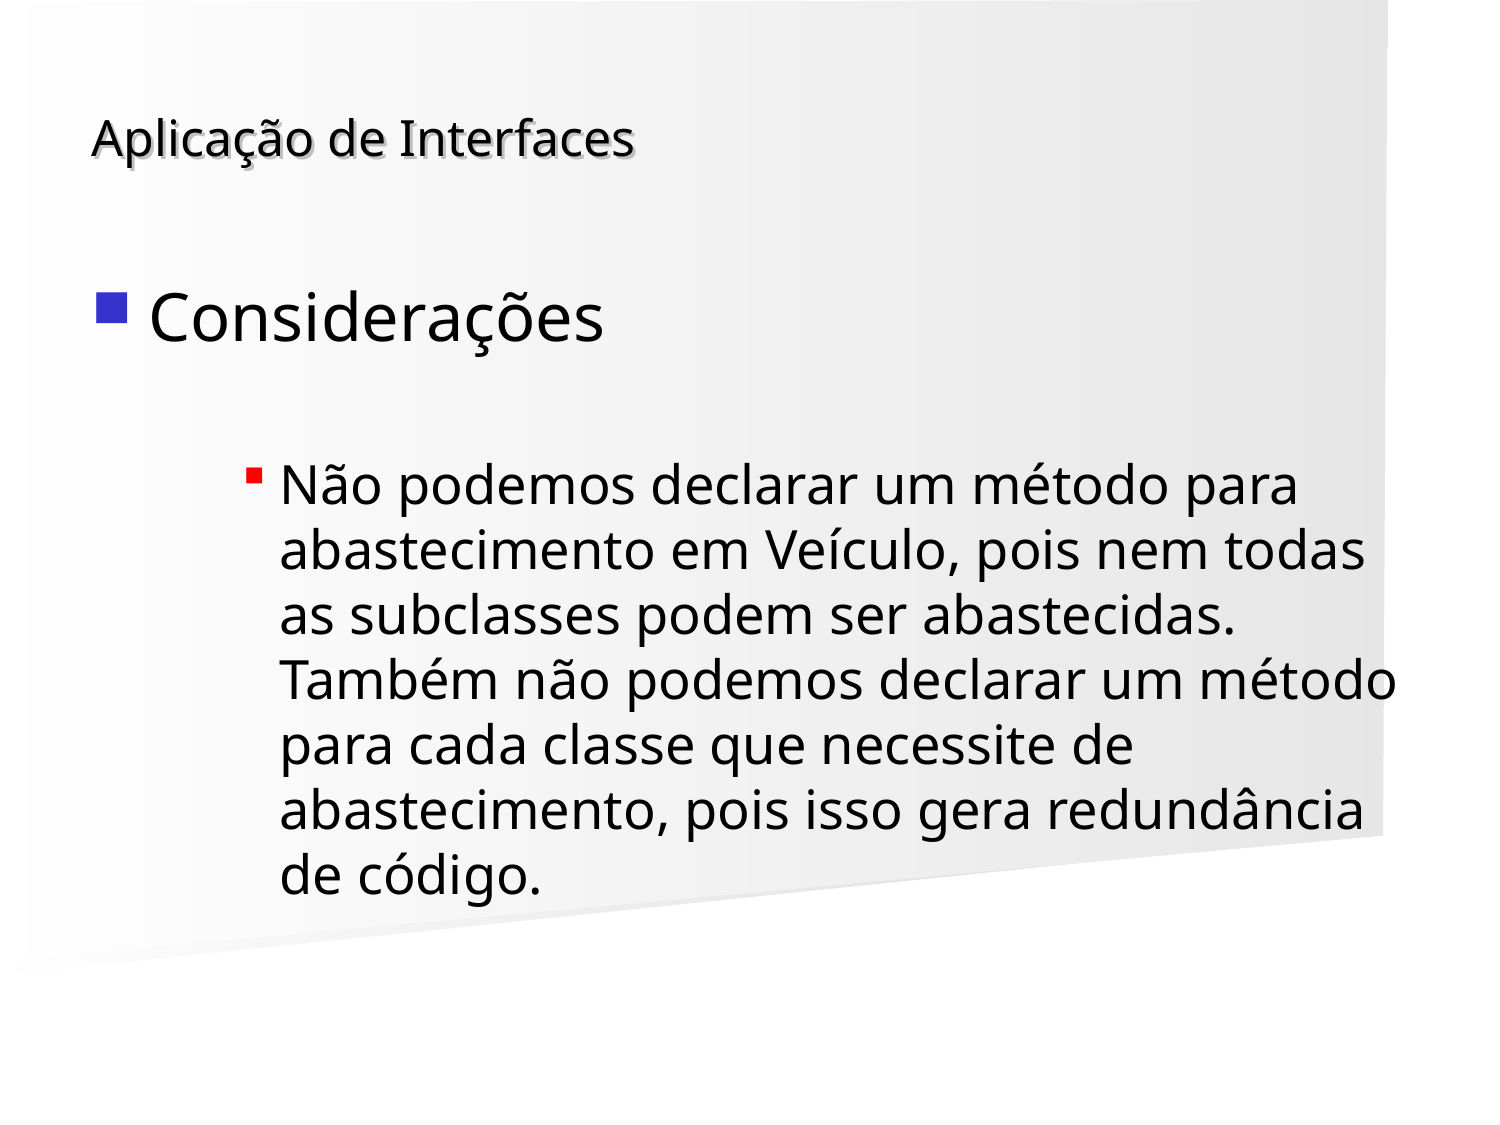

# Aplicação de Interfaces
Considerações
Não podemos declarar um método para abastecimento em Veículo, pois nem todas as subclasses podem ser abastecidas. Também não podemos declarar um método para cada classe que necessite de abastecimento, pois isso gera redundância de código.